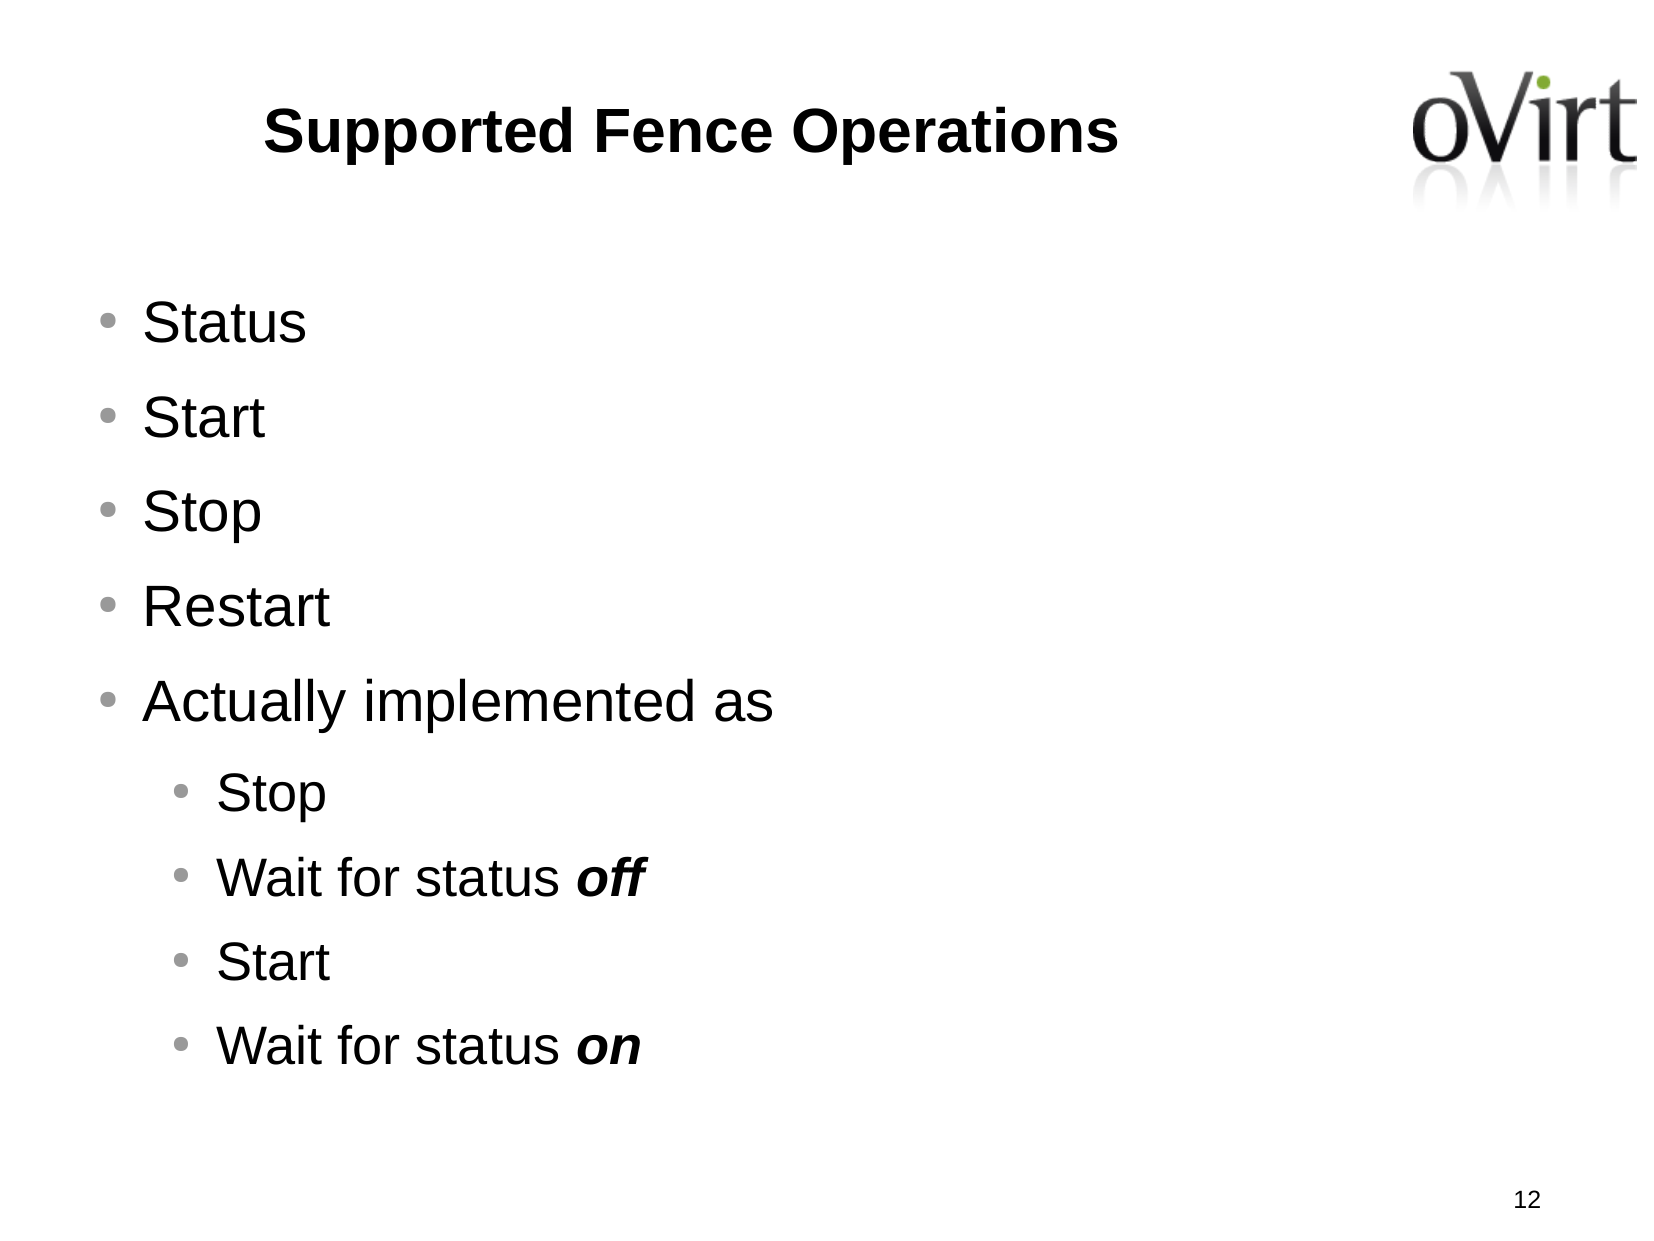

# Supported Fence Operations
Status
Start
Stop
Restart
Actually implemented as
Stop
Wait for status off
Start
Wait for status on